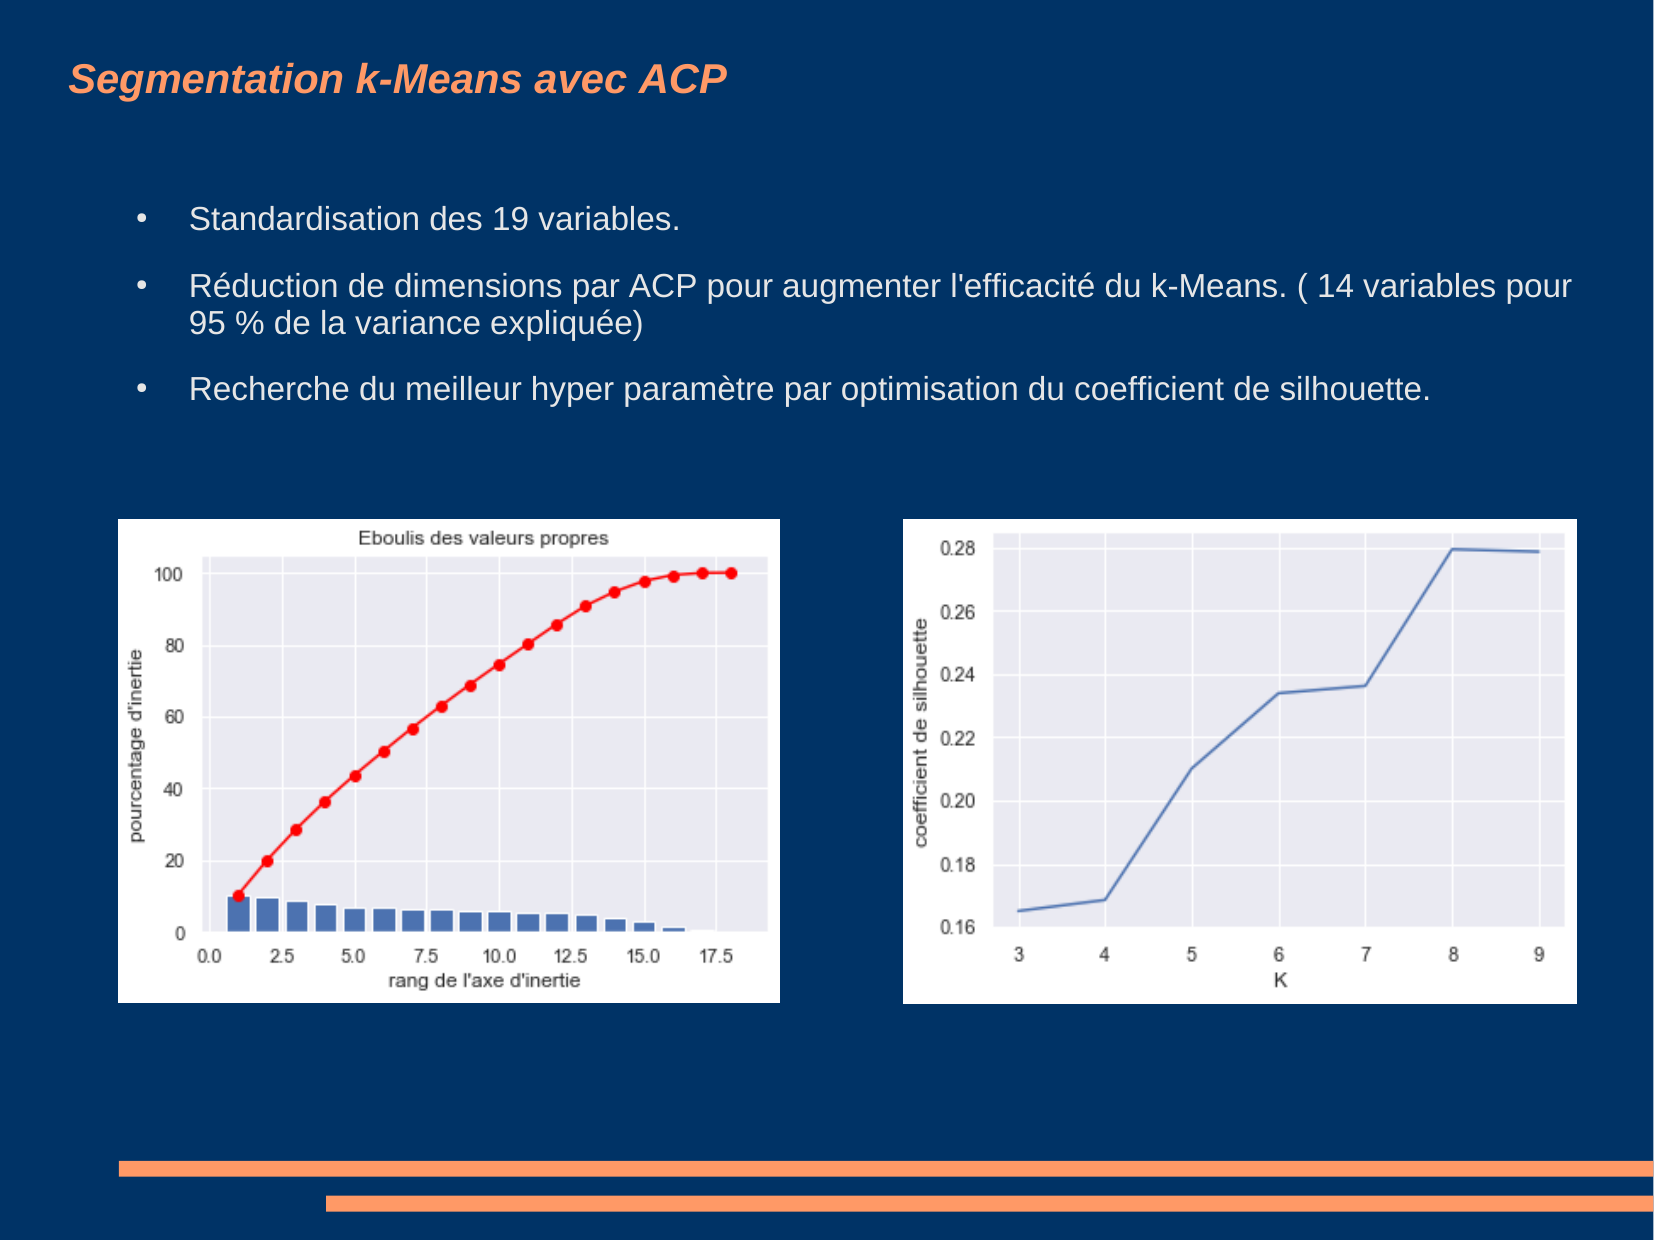

# Segmentation k-Means avec ACP
Standardisation des 19 variables.
Réduction de dimensions par ACP pour augmenter l'efficacité du k-Means. ( 14 variables pour 95 % de la variance expliquée)
Recherche du meilleur hyper paramètre par optimisation du coefficient de silhouette.